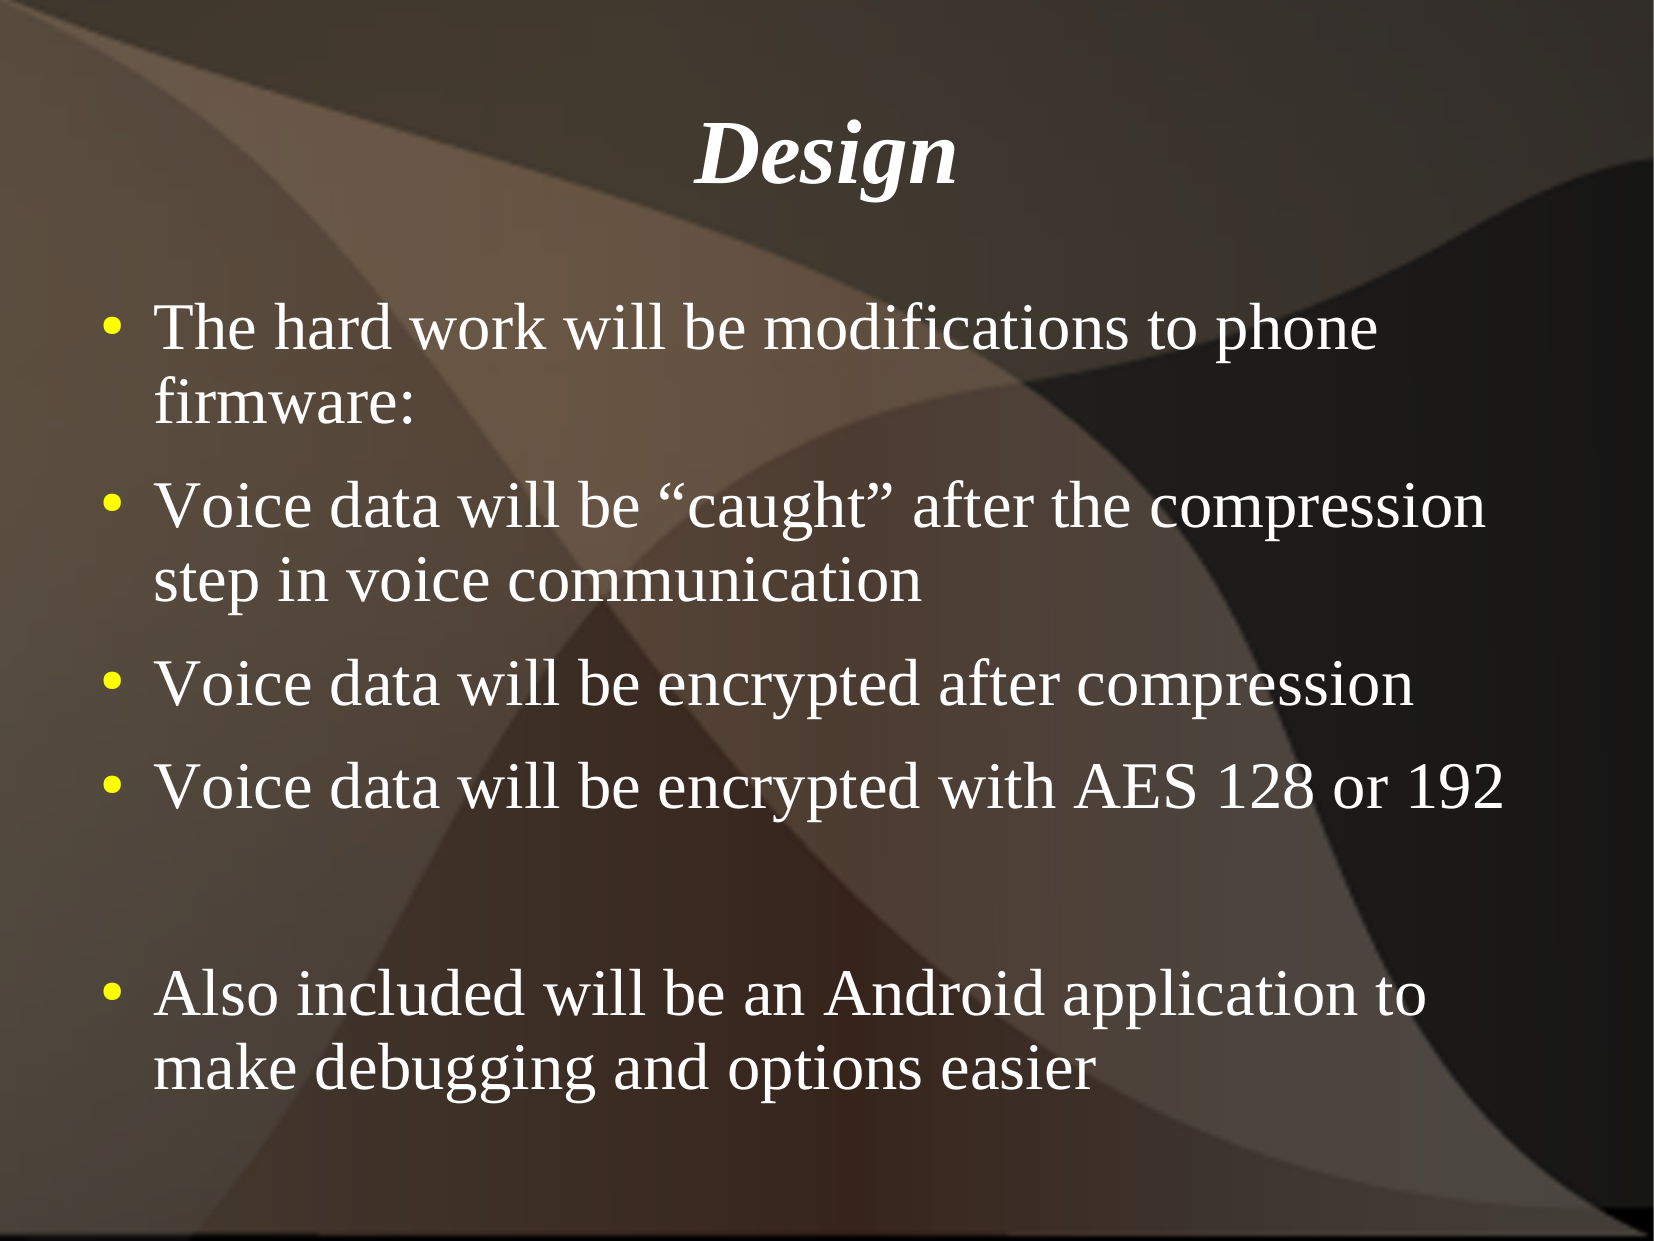

# Design
The hard work will be modifications to phone firmware:
Voice data will be “caught” after the compression step in voice communication
Voice data will be encrypted after compression
Voice data will be encrypted with AES 128 or 192
Also included will be an Android application to make debugging and options easier